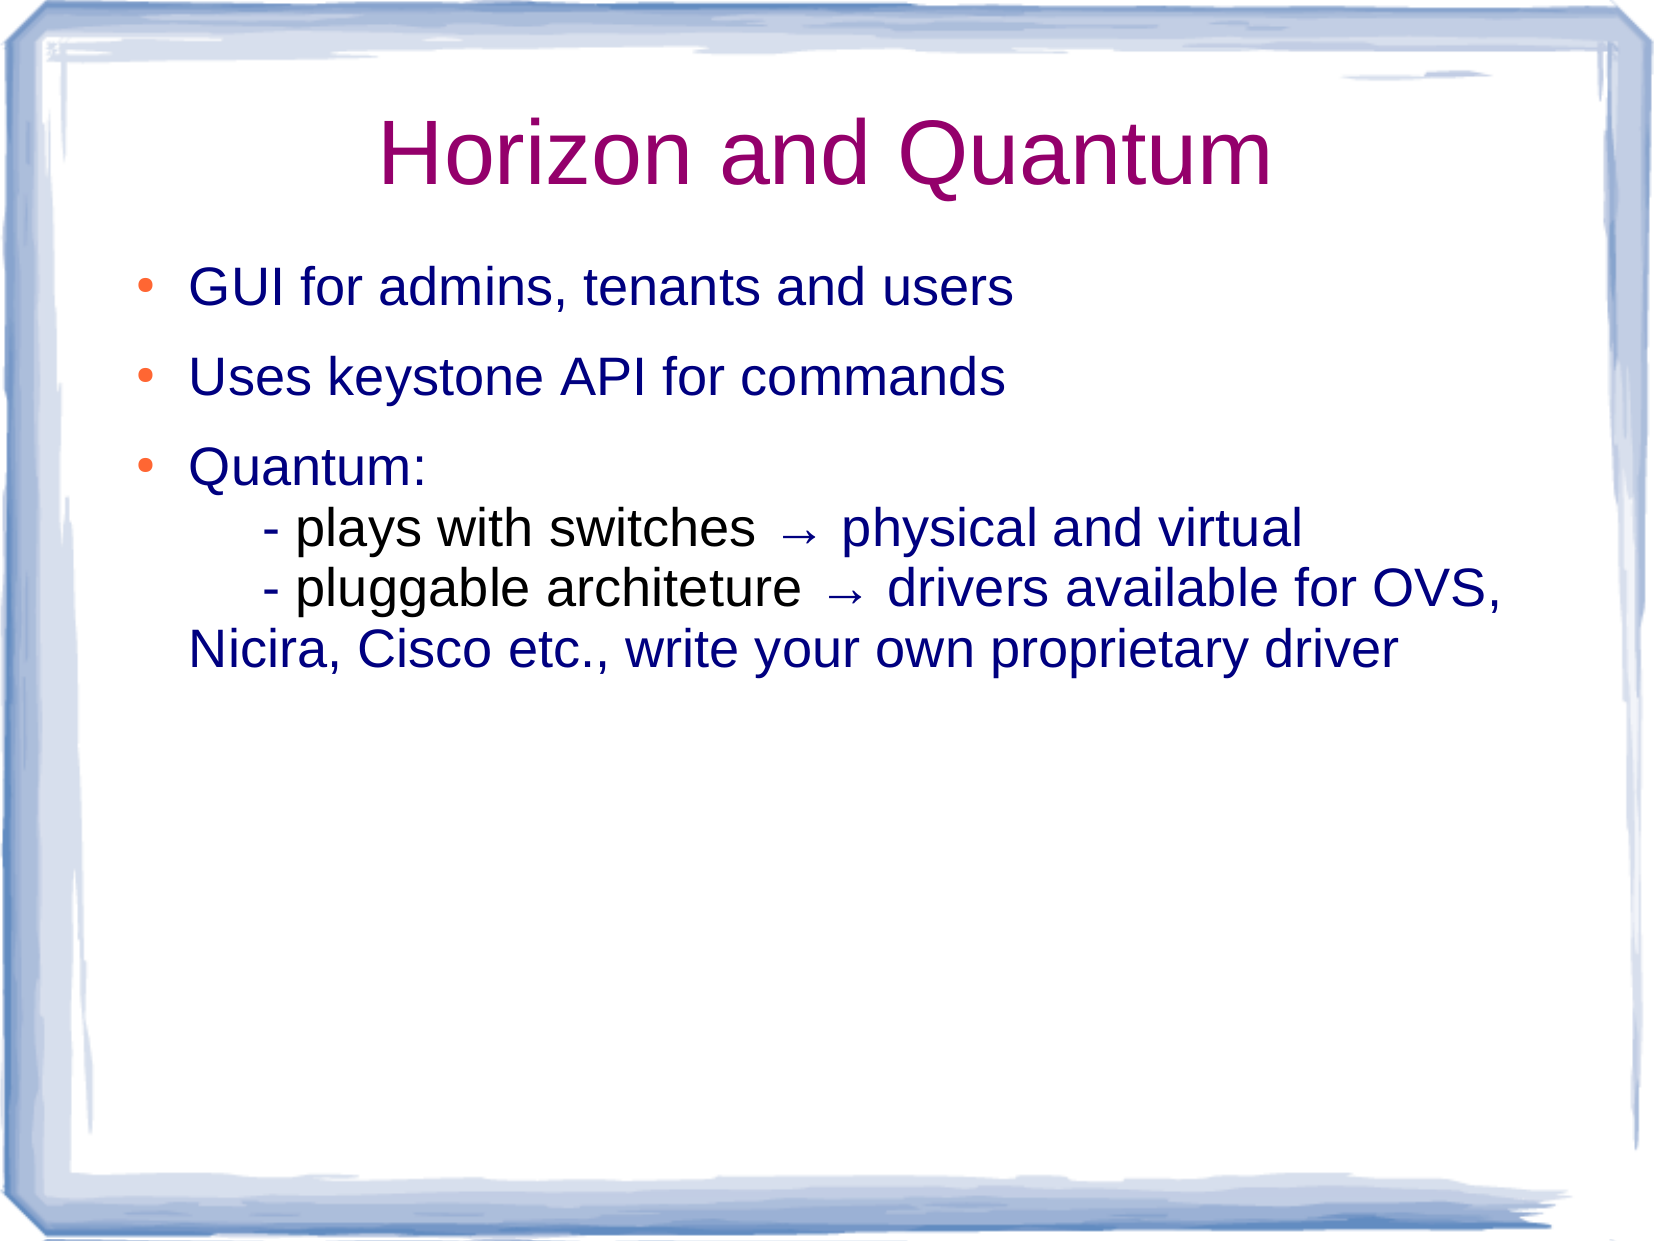

# Horizon and Quantum
GUI for admins, tenants and users
Uses keystone API for commands
Quantum:
	- plays with switches → physical and virtual
	- pluggable architeture → drivers available for OVS, Nicira, Cisco etc., write your own proprietary driver